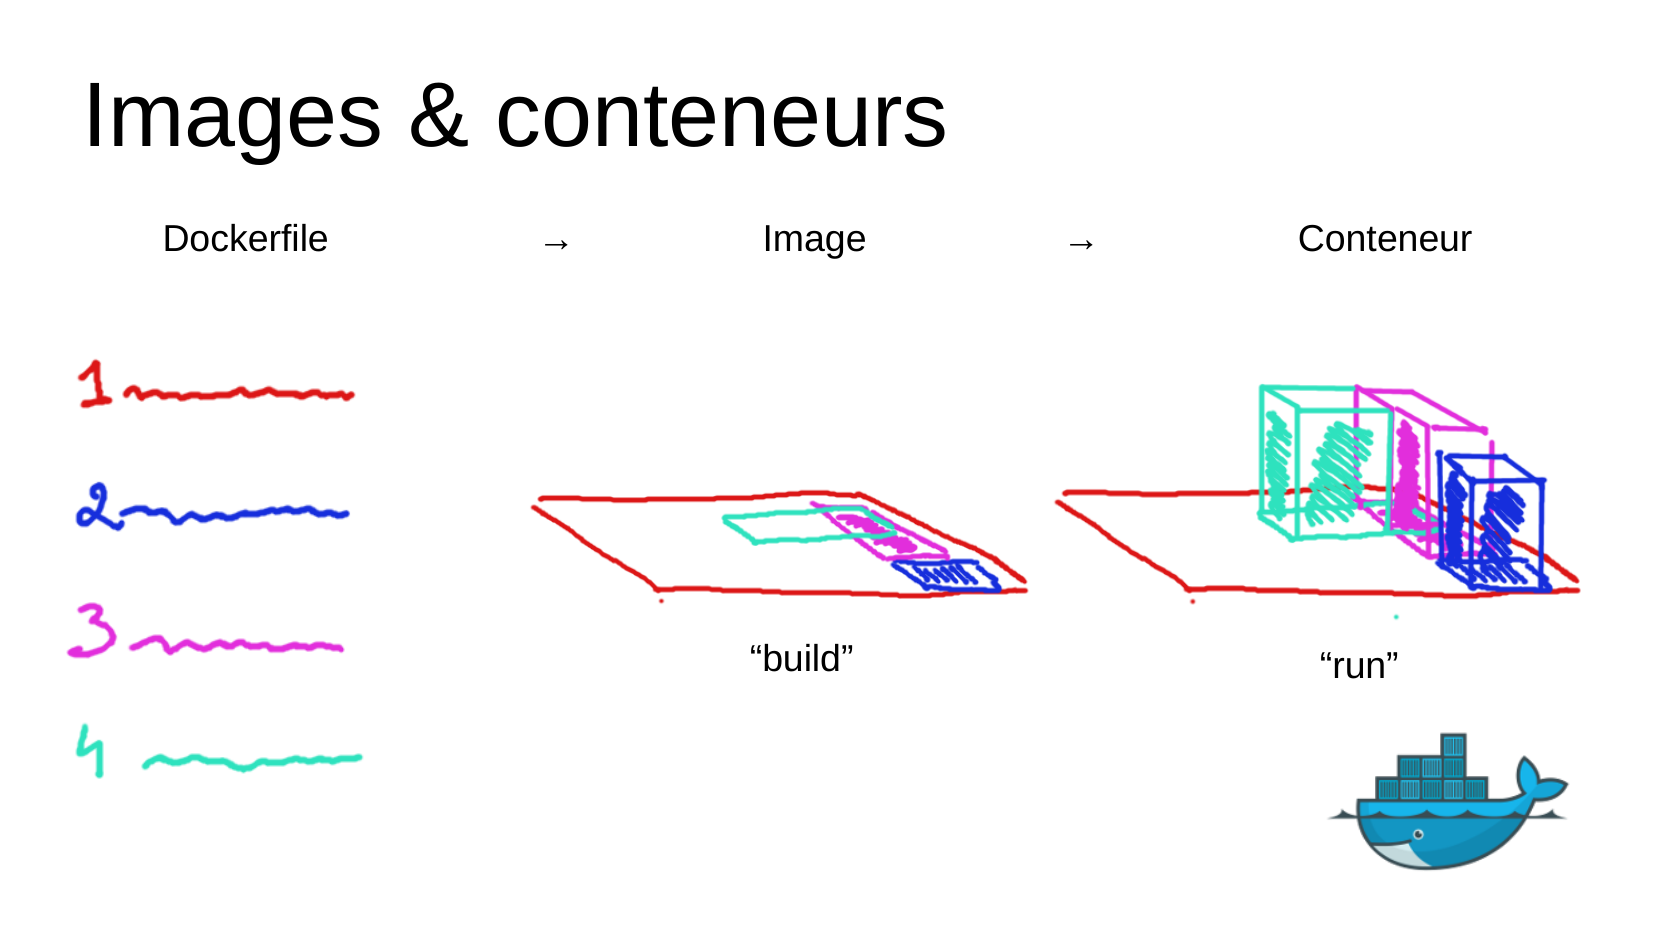

# Images & conteneurs
Dockerfile		 	→		 	Image		 	→			 Conteneur
“build”
“run”